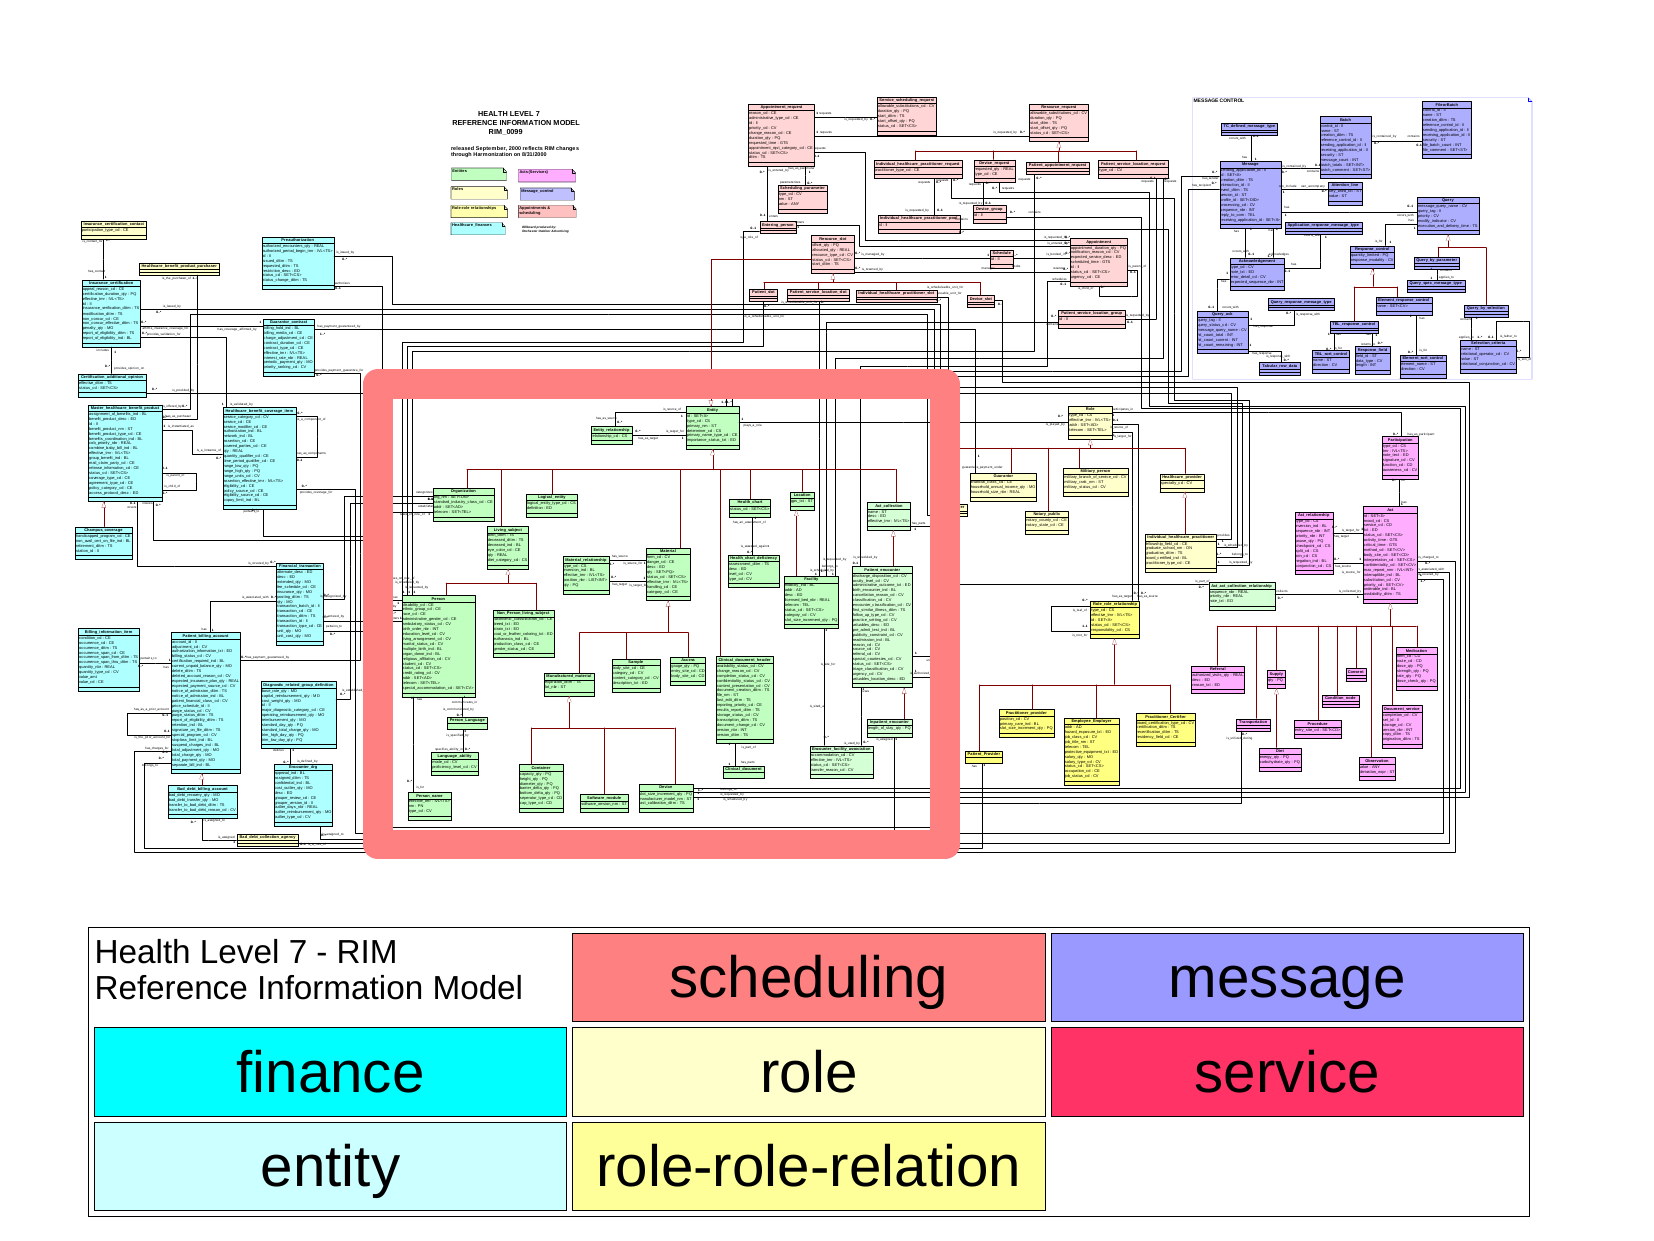

scheduling
message
finance
role
service
entity
role-role-relation
Health Level 7 - RIM
Reference Information Model